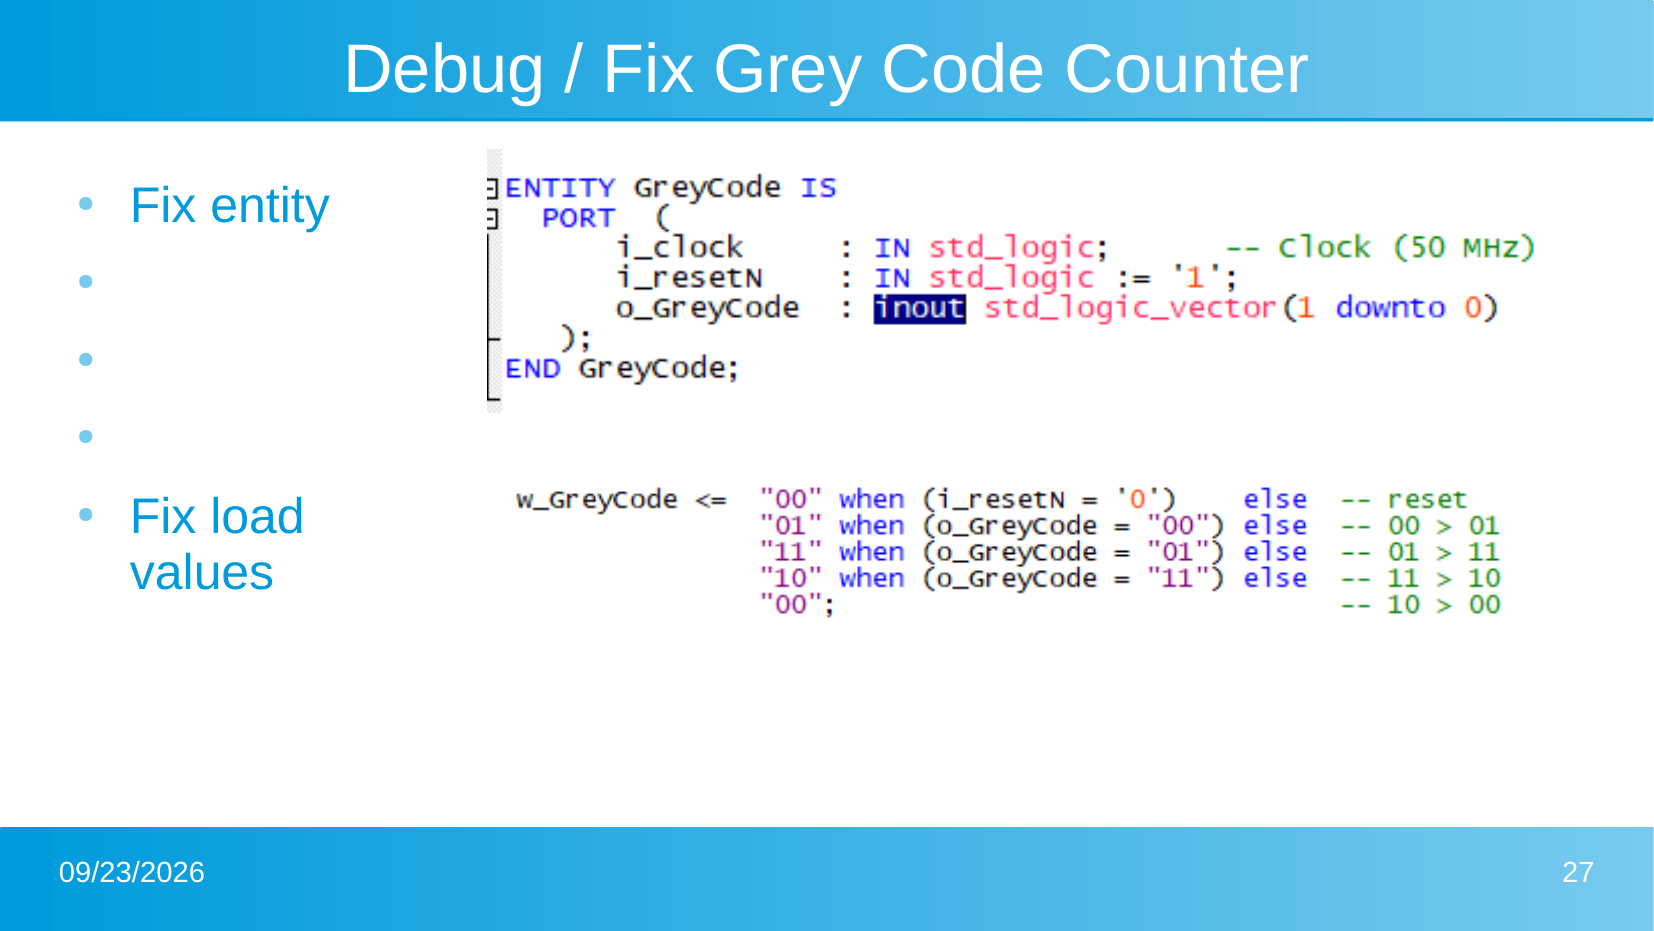

# Debug / Fix Grey Code Counter
Fix entity
Fix load values
27